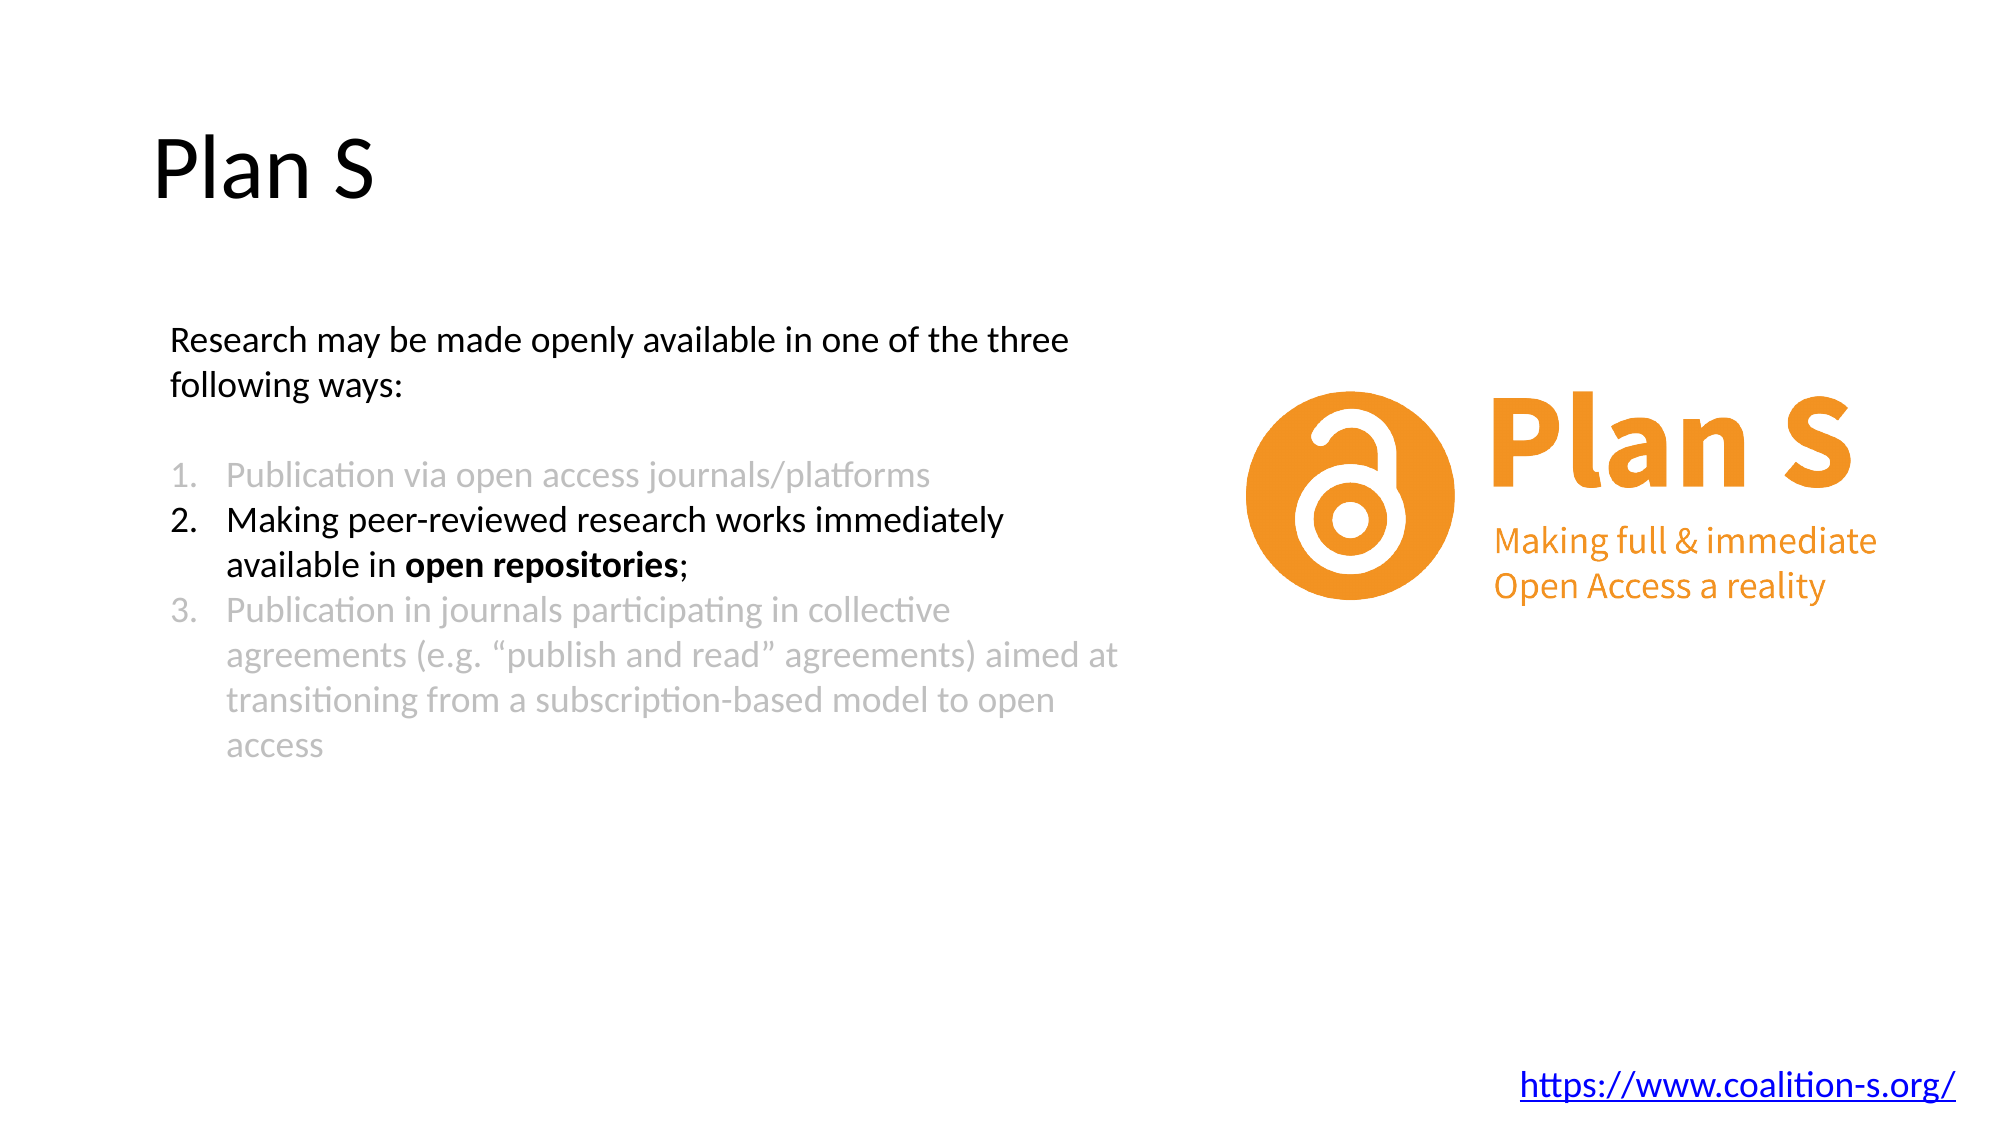

Plan S
Research may be made openly available in one of the three following ways:
Publication via open access journals/platforms
Making peer-reviewed research works immediately available in open repositories;
Publication in journals participating in collective agreements (e.g. “publish and read” agreements) aimed at transitioning from a subscription-based model to open access
https://www.coalition-s.org/